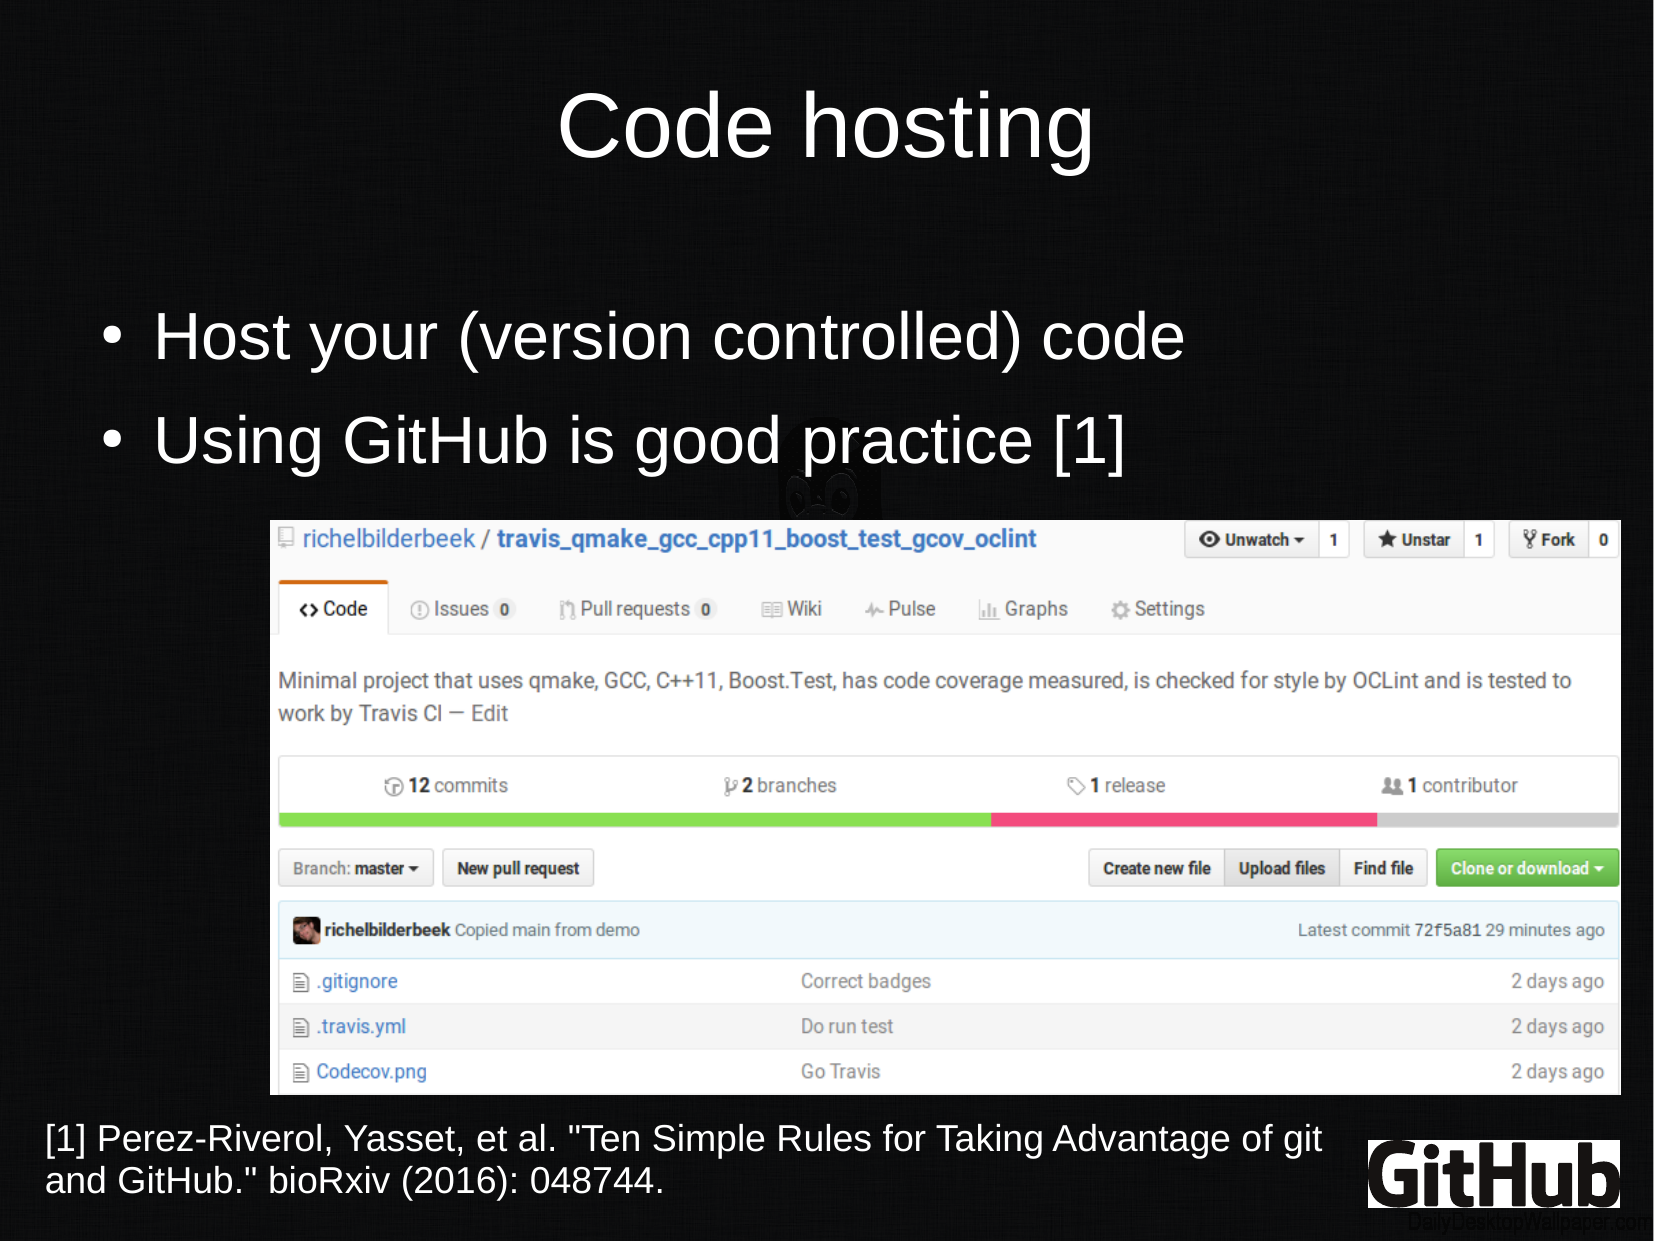

# Code hosting
Host your (version controlled) code
Using GitHub is good practice [1]
[1] Perez-Riverol, Yasset, et al. "Ten Simple Rules for Taking Advantage of git and GitHub." bioRxiv (2016): 048744.